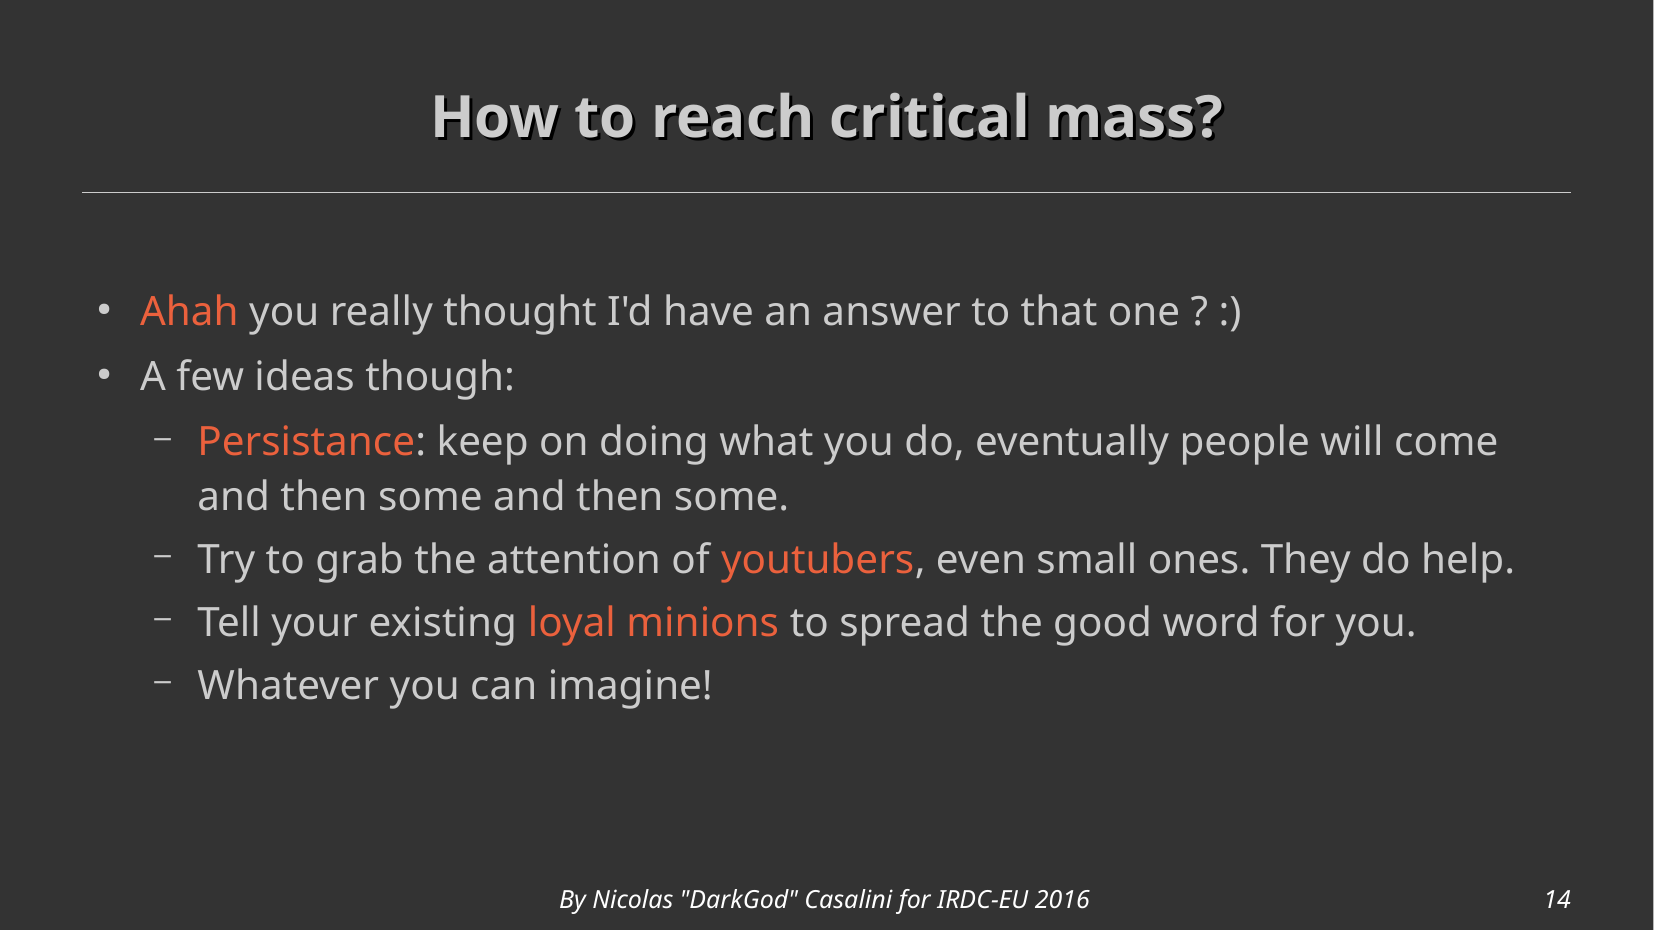

# How to reach critical mass?
Ahah you really thought I'd have an answer to that one ? :)
A few ideas though:
Persistance: keep on doing what you do, eventually people will come and then some and then some.
Try to grab the attention of youtubers, even small ones. They do help.
Tell your existing loyal minions to spread the good word for you.
Whatever you can imagine!
By Nicolas "DarkGod" Casalini for IRDC-EU 2016
14